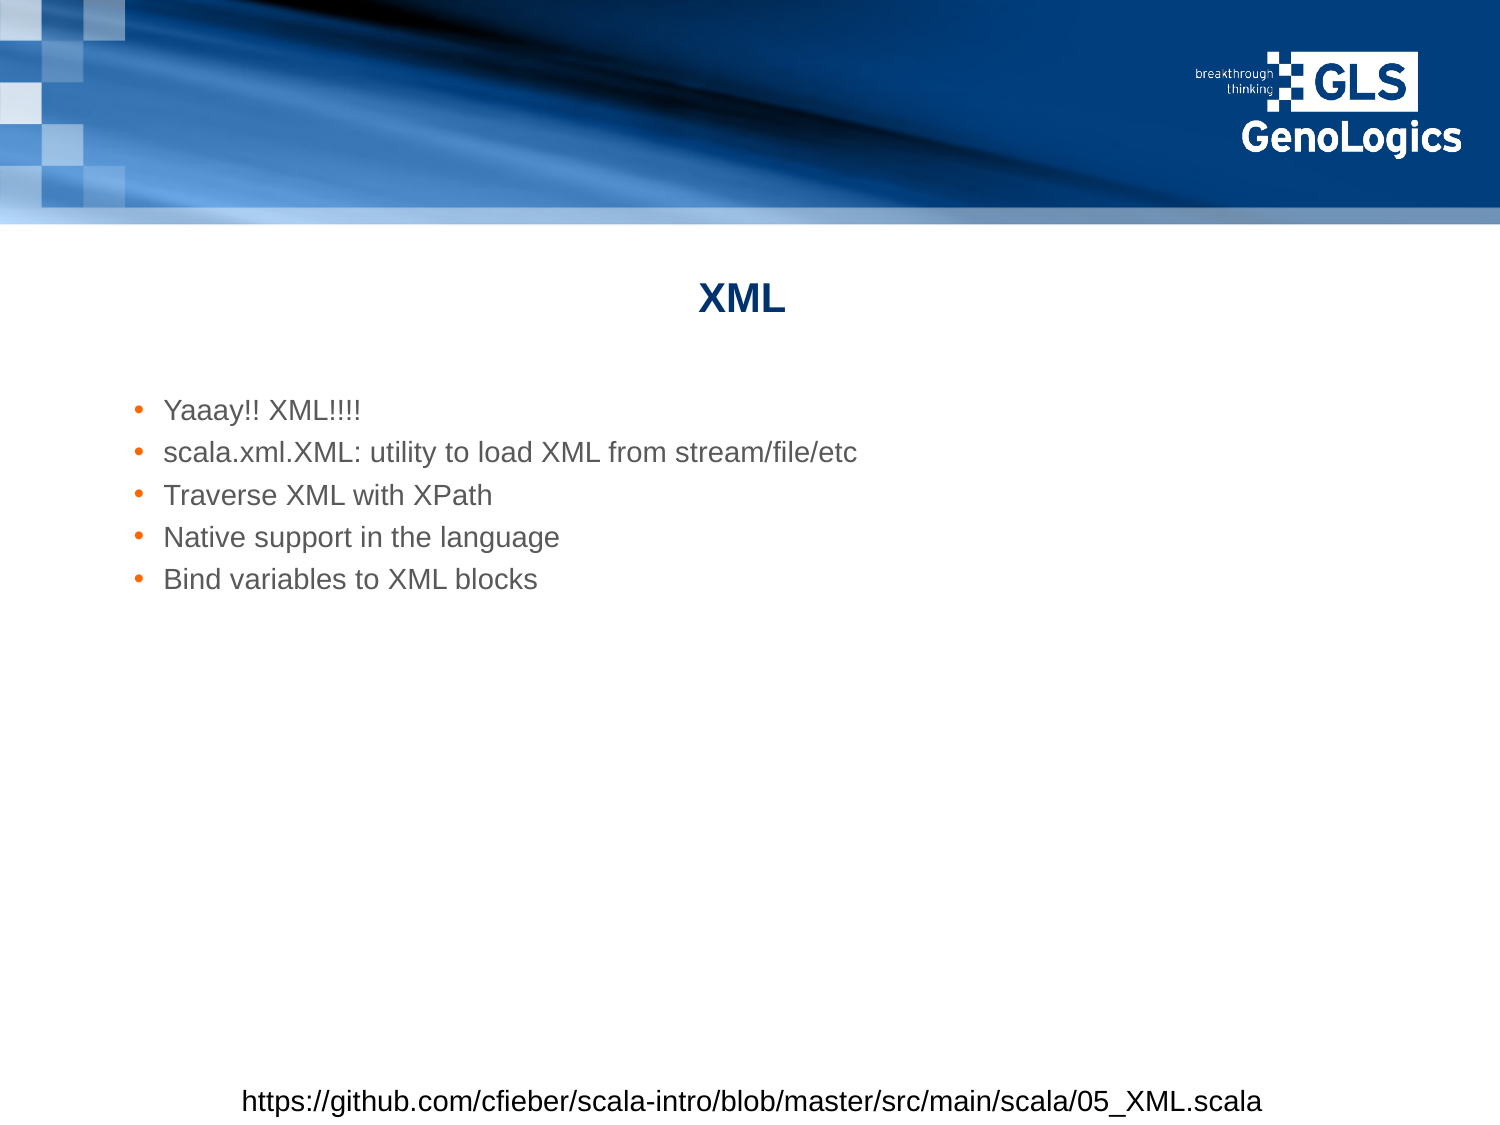

# XML
Yaaay!! XML!!!!
scala.xml.XML: utility to load XML from stream/file/etc
Traverse XML with XPath
Native support in the language
Bind variables to XML blocks
https://github.com/cfieber/scala-intro/blob/master/src/main/scala/05_XML.scala